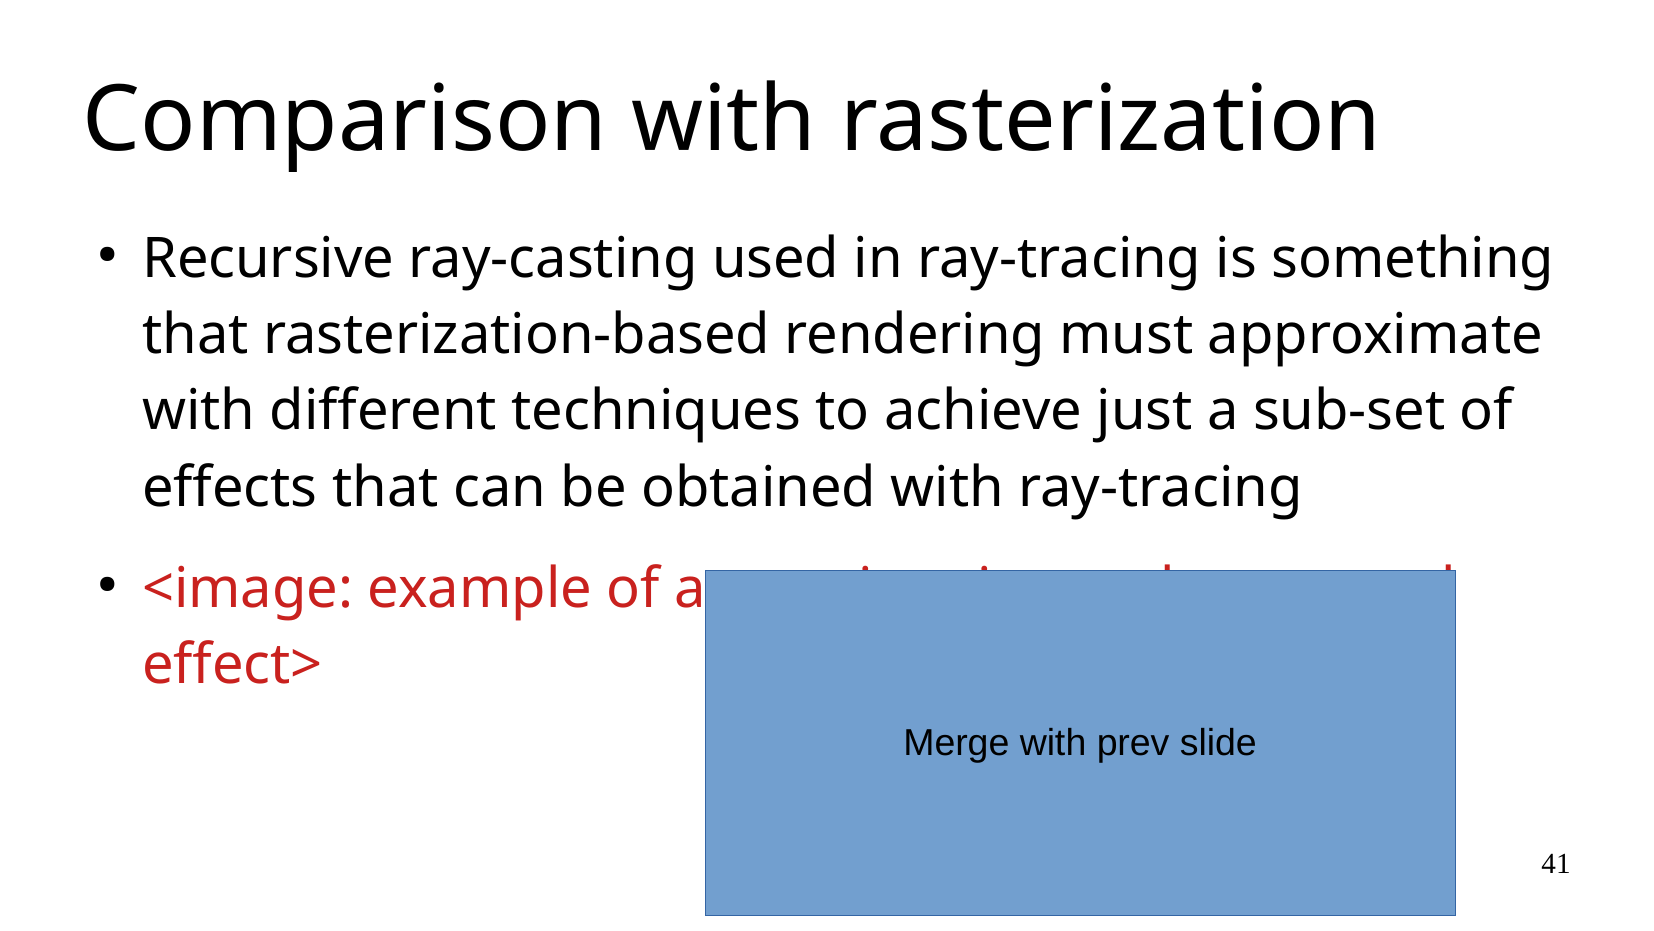

# Comparison with rasterization
Recursive ray-casting used in ray-tracing is something that rasterization-based rendering must approximate with different techniques to achieve just a sub-set of effects that can be obtained with ray-tracing
<image: example of approximation and ray-traced effect>
Merge with prev slide
41